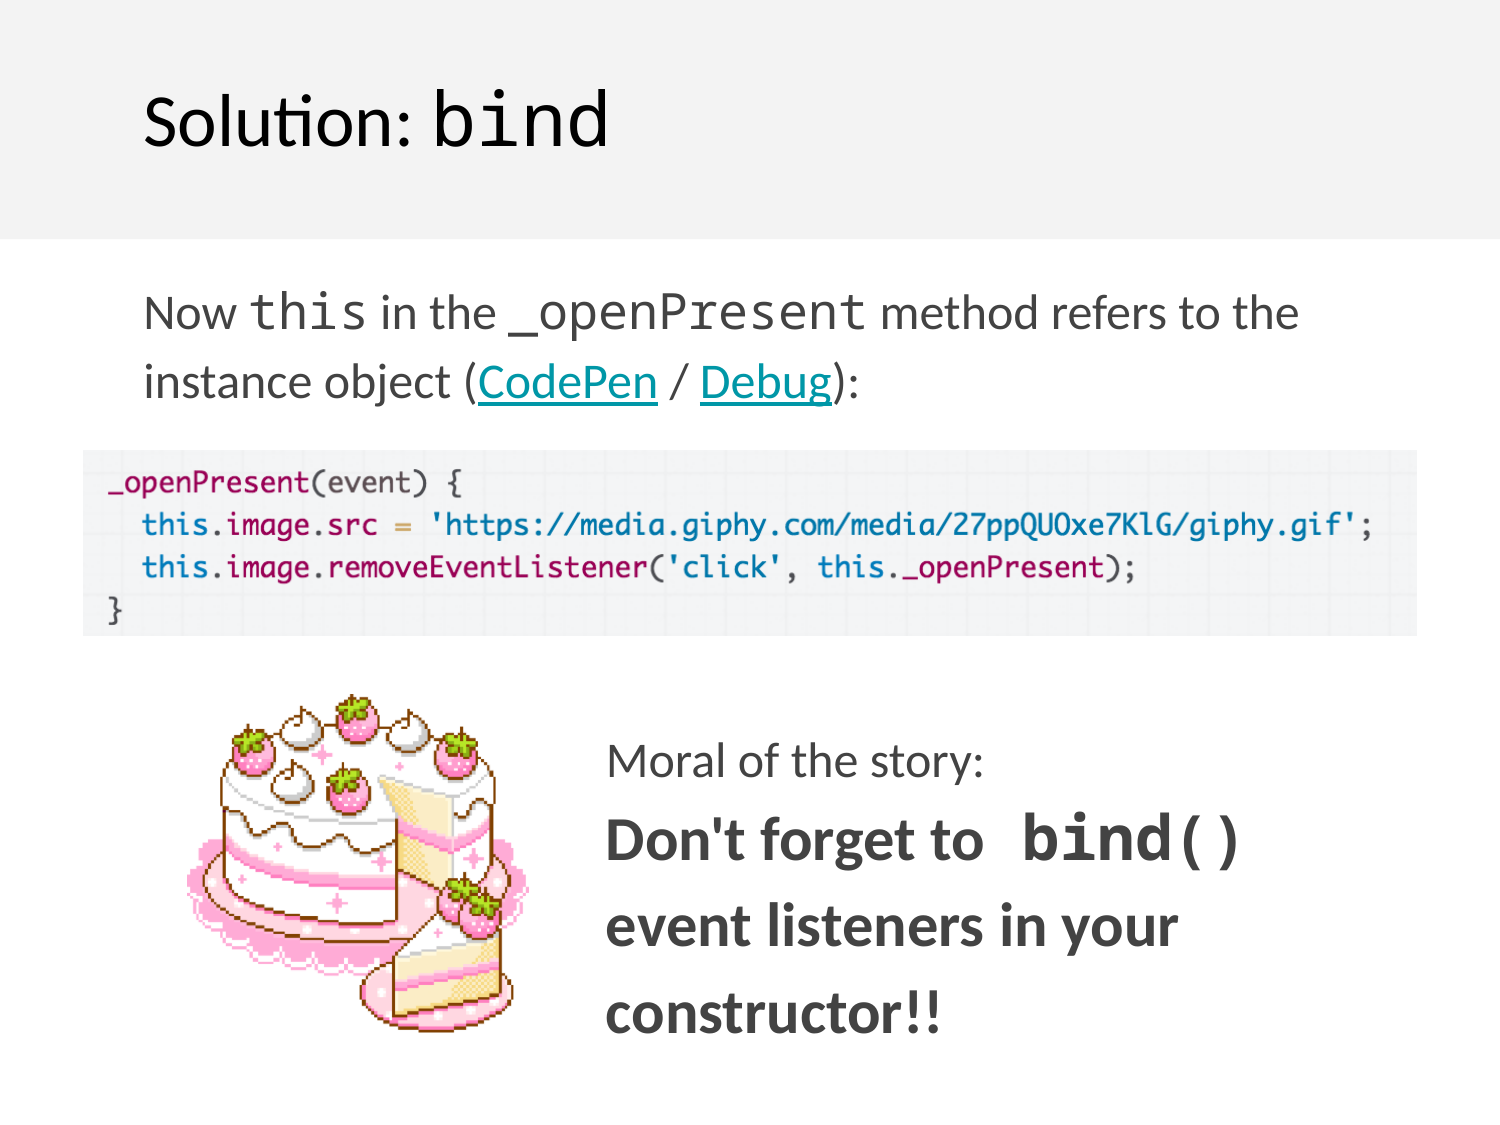

# Solution: bind
Now this in the _openPresent method refers to the instance object (CodePen / Debug):
Moral of the story:
Don't forget to bind()
event listeners in your constructor!!